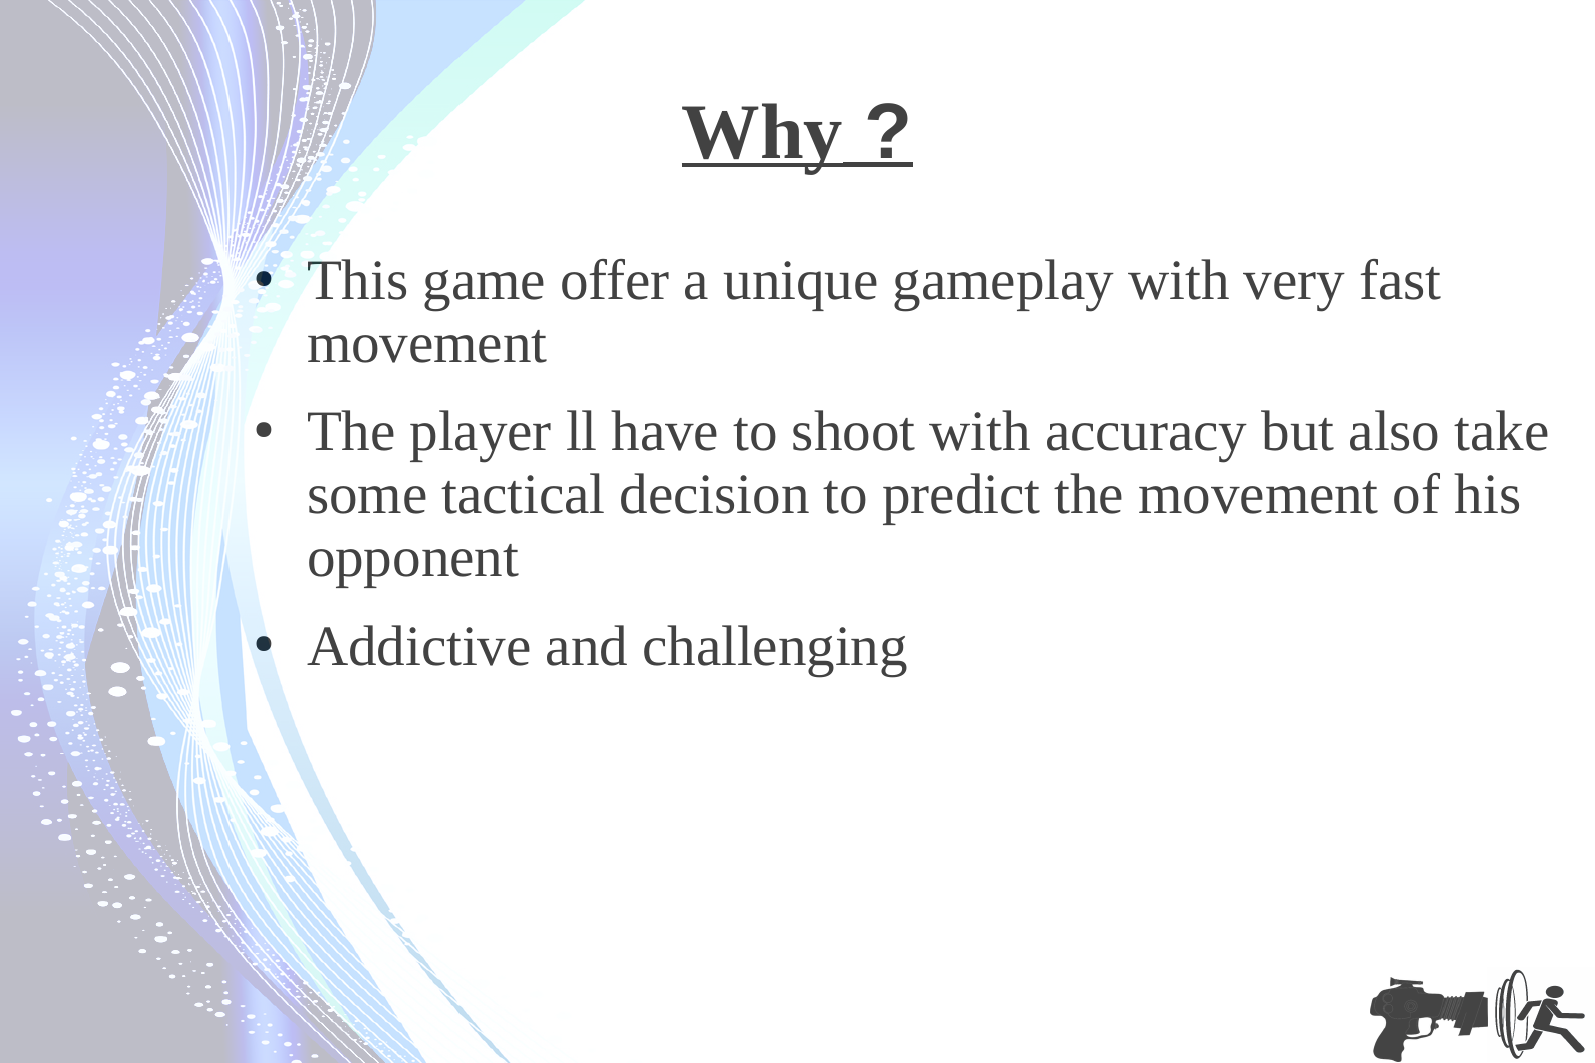

# Why ?
This game offer a unique gameplay with very fast movement
The player ll have to shoot with accuracy but also take some tactical decision to predict the movement of his opponent
Addictive and challenging